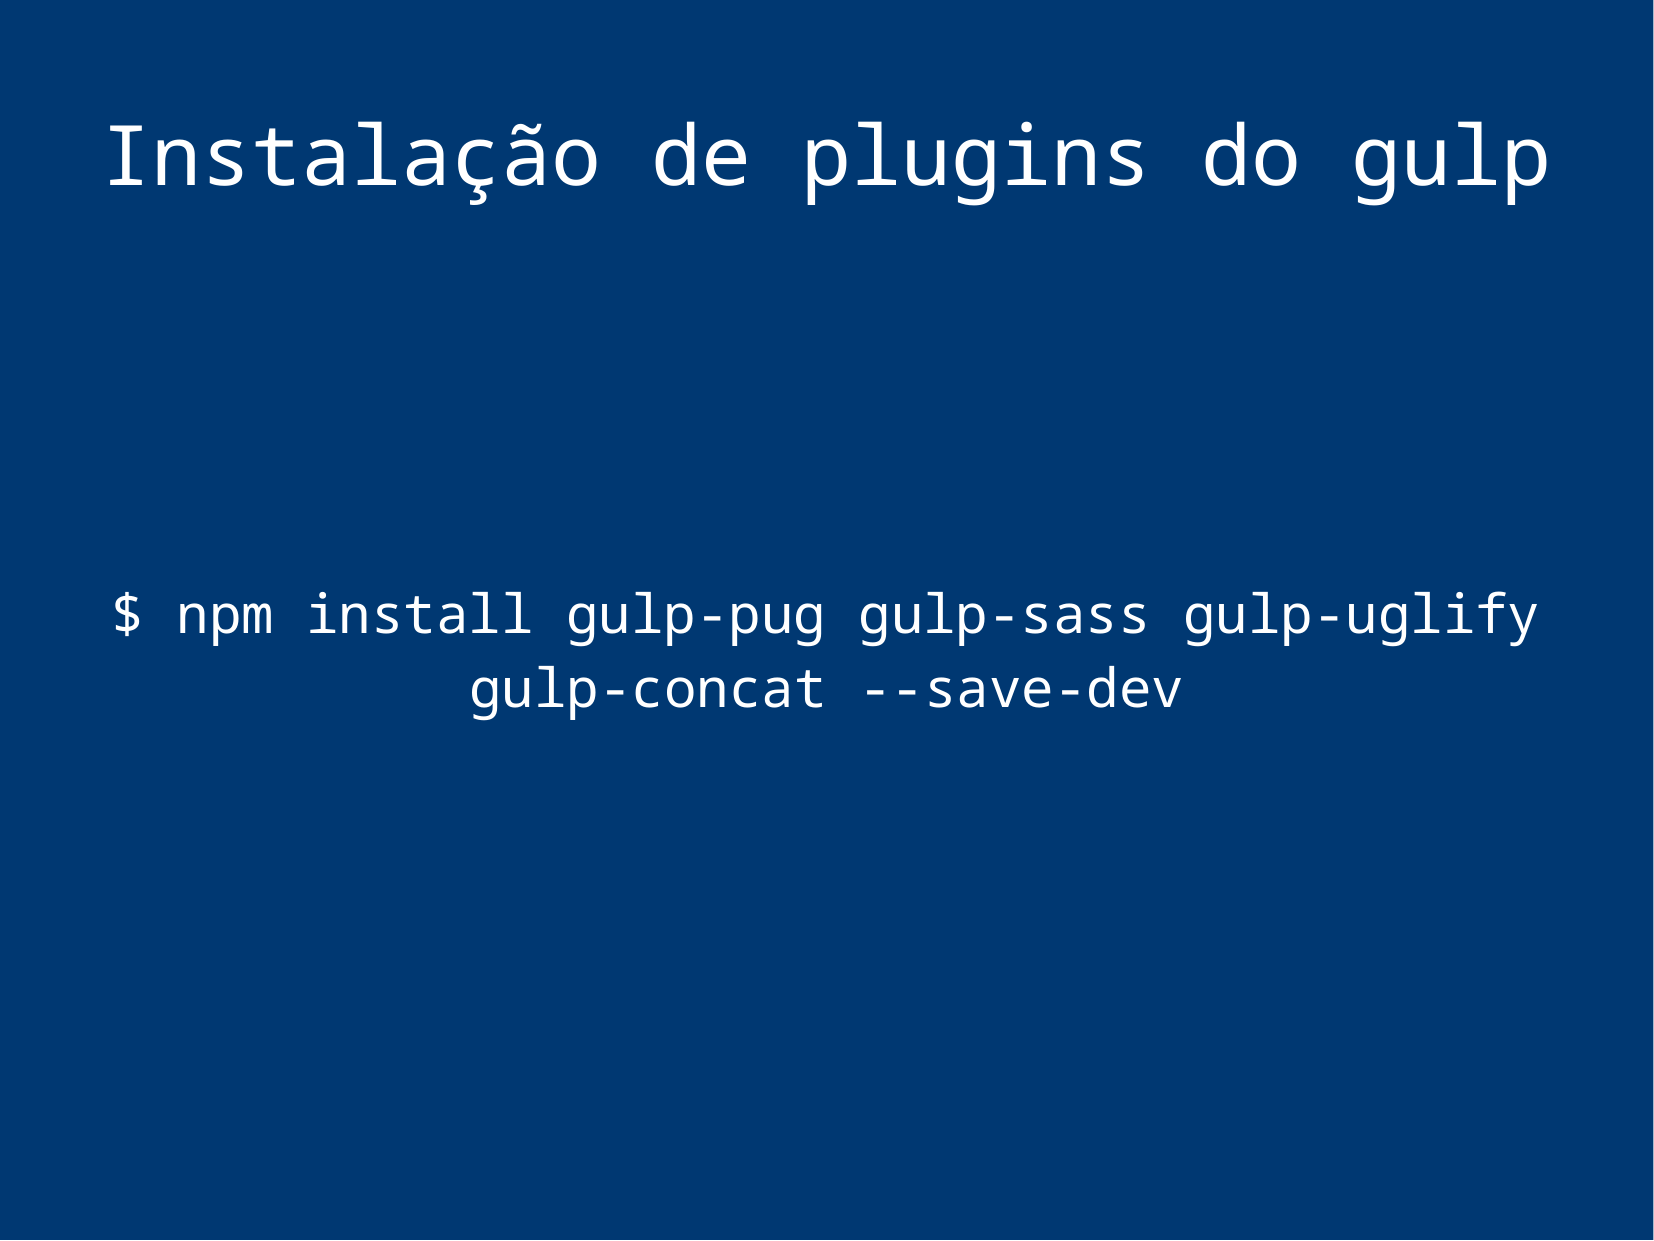

# Instalação de plugins do gulp
$ npm install gulp-pug gulp-sass gulp-uglify gulp-concat --save-dev